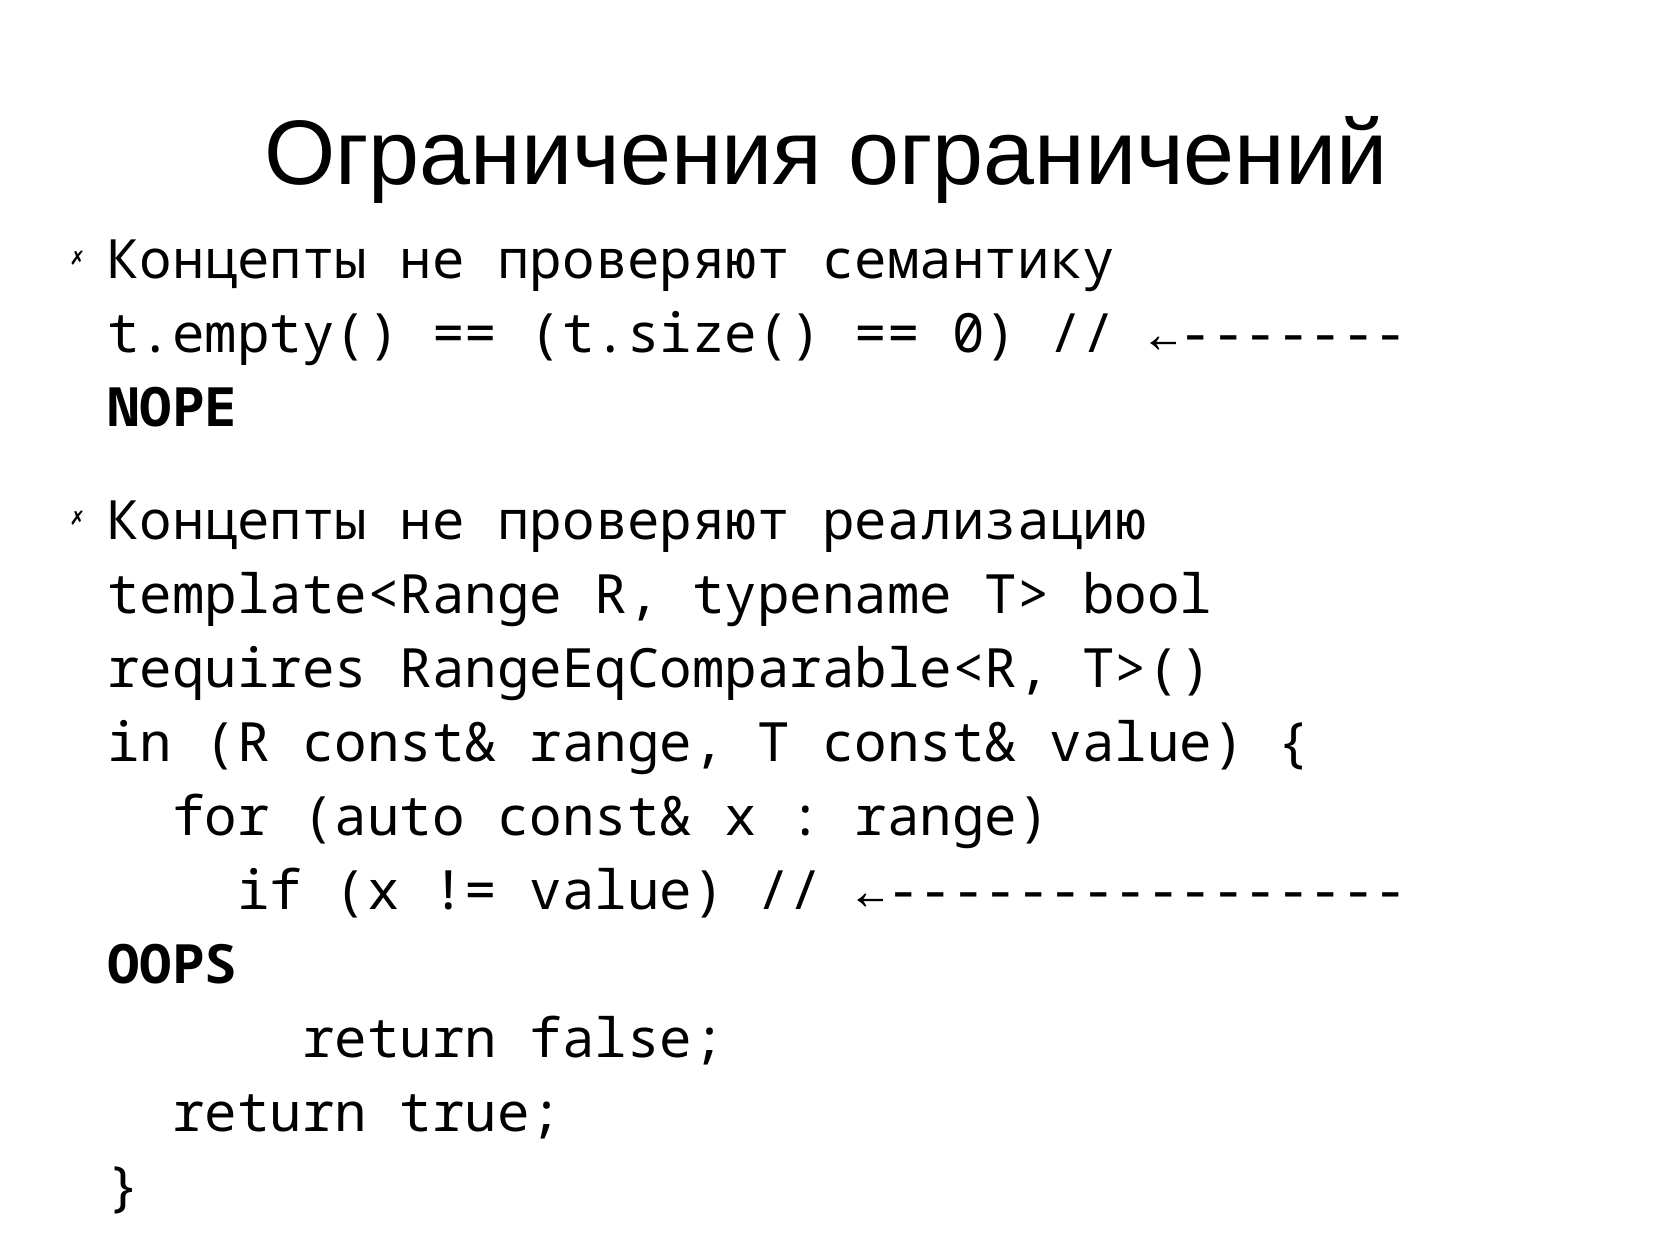

# Ограничения ограничений
Концепты не проверяют семантику
t.empty() == (t.size() == 0) // ←------- NOPE
Концепты не проверяют реализацию
template<Range R, typename T> bool
requires RangeEqComparable<R, T>()
in (R const& range, T const& value) {
 for (auto const& x : range)
 if (x != value) // ←---------------- OOPS
 return false;
 return true;
}